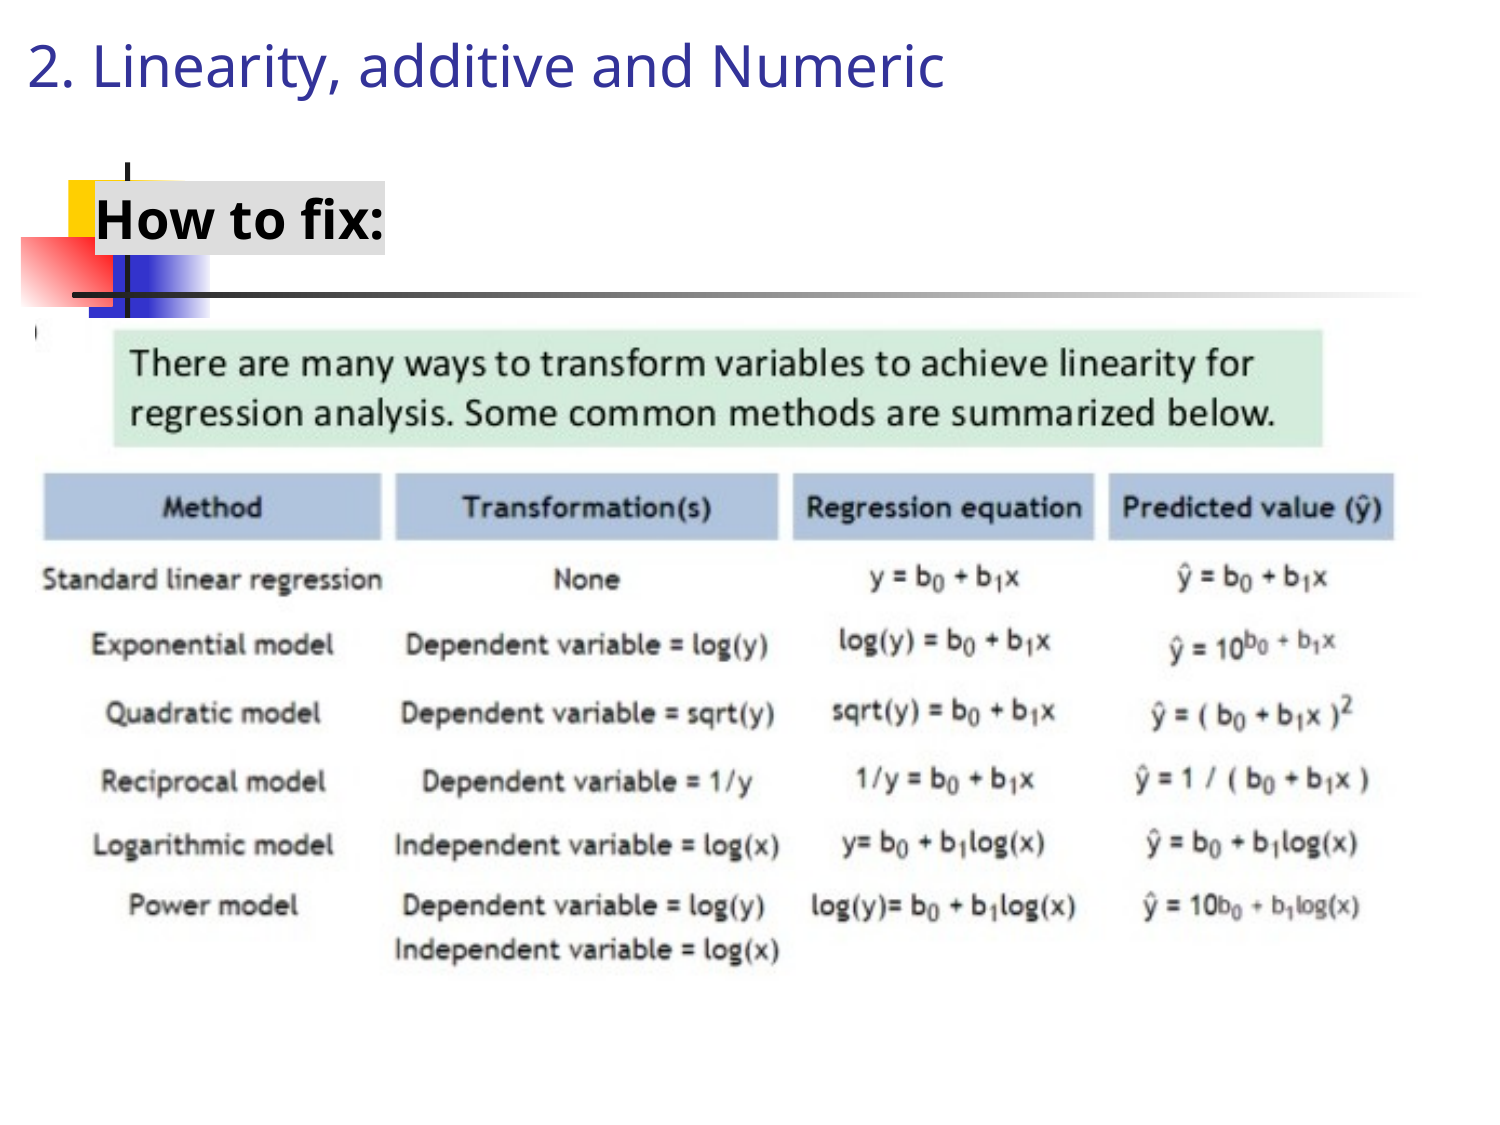

2. Linearity, additive and Numeric
# How to fix: